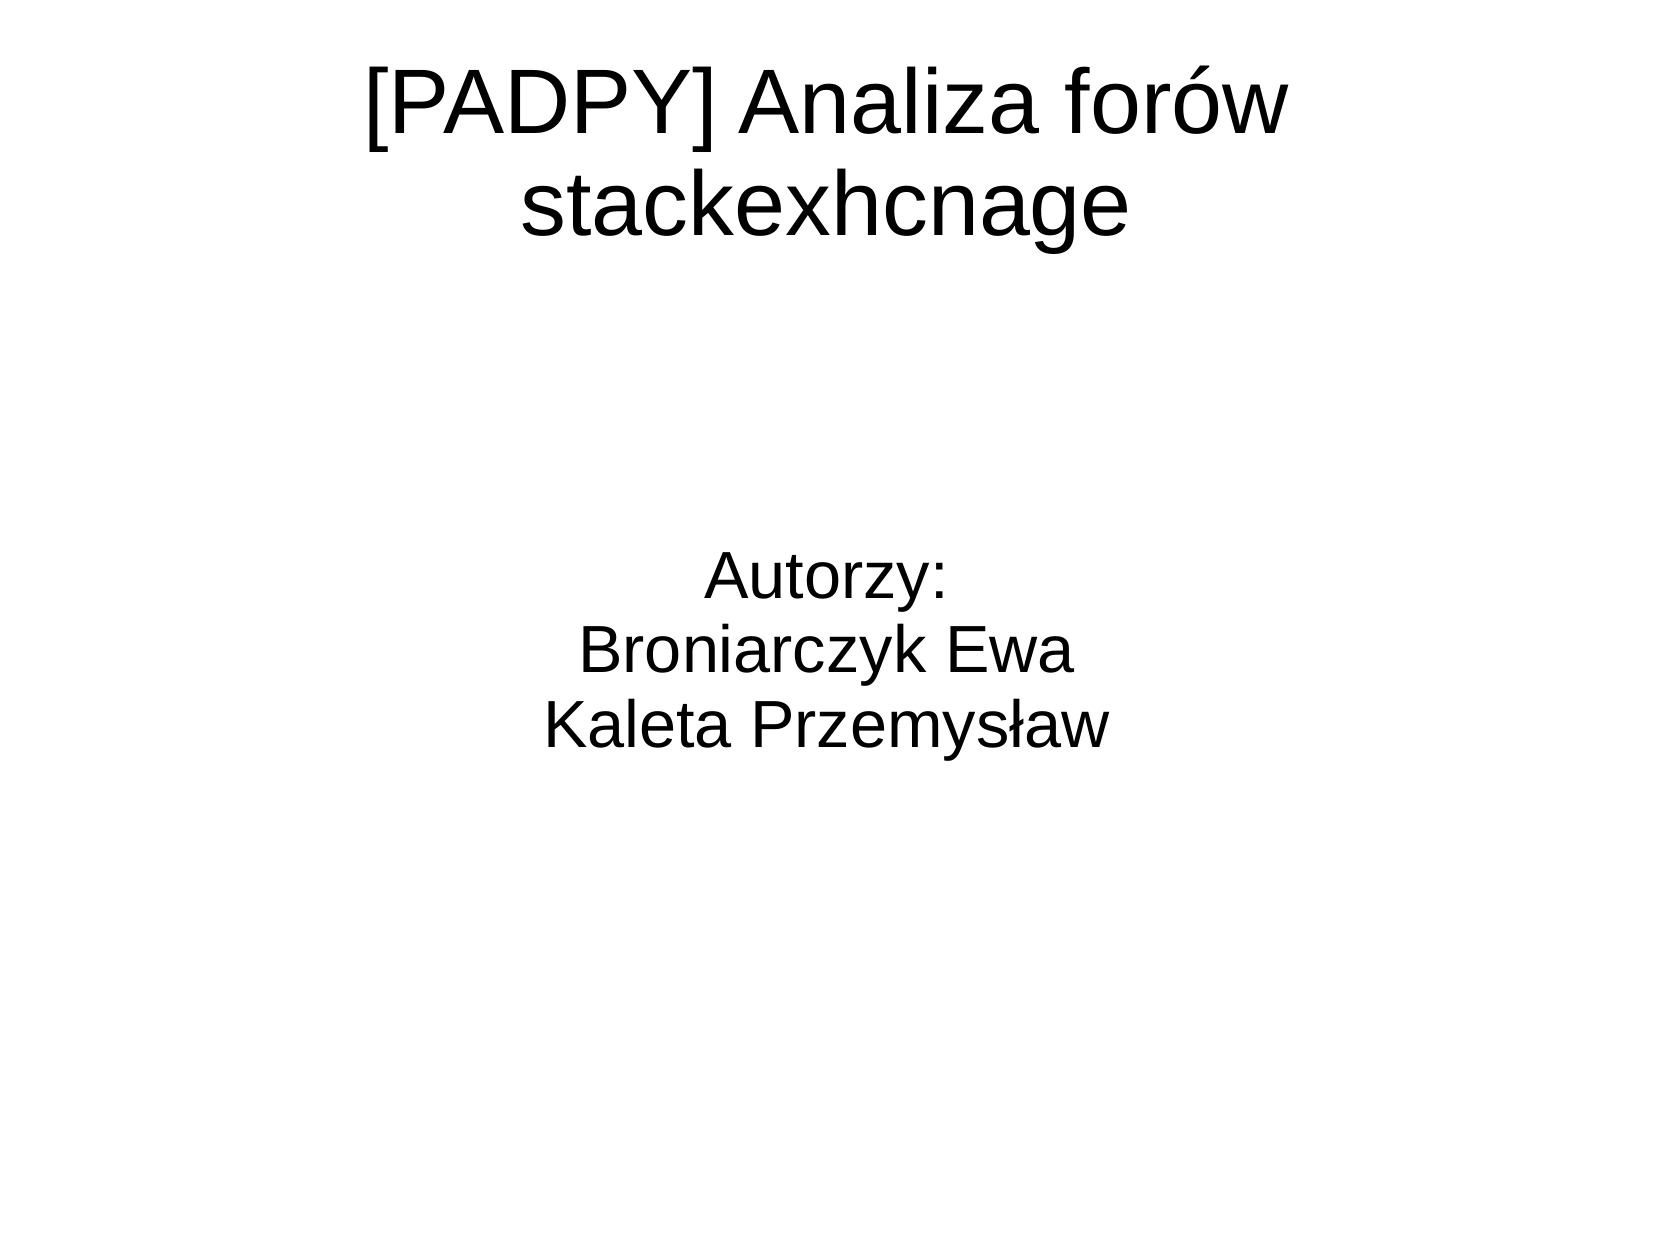

# [PADPY] Analiza forów stackexhcnage
Autorzy:
Broniarczyk Ewa
Kaleta Przemysław